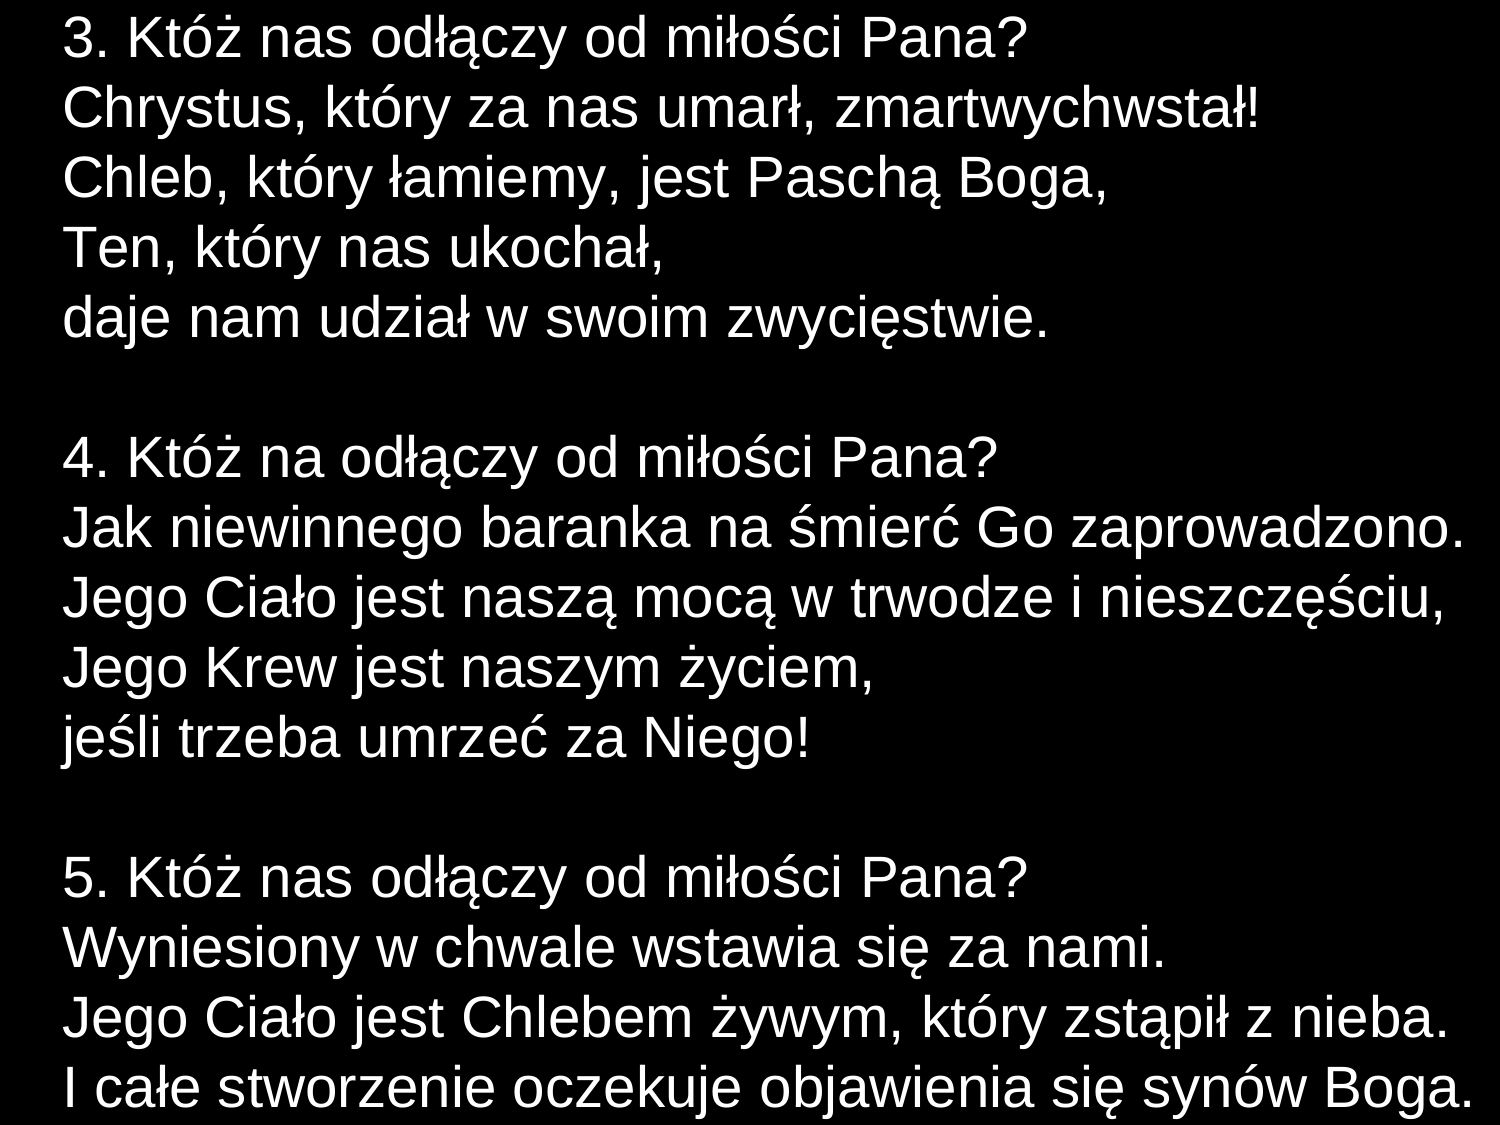

3. Któż nas odłączy od miłości Pana?
Chrystus, który za nas umarł, zmartwychwstał!
Chleb, który łamiemy, jest Paschą Boga,
Ten, który nas ukochał,
daje nam udział w swoim zwycięstwie.
4. Któż na odłączy od miłości Pana?
Jak niewinnego baranka na śmierć Go zaprowadzono.
Jego Ciało jest naszą mocą w trwodze i nieszczęściu,
Jego Krew jest naszym życiem,
jeśli trzeba umrzeć za Niego!
5. Któż nas odłączy od miłości Pana?
Wyniesiony w chwale wstawia się za nami.
Jego Ciało jest Chlebem żywym, który zstąpił z nieba.
I całe stworzenie oczekuje objawienia się synów Boga.